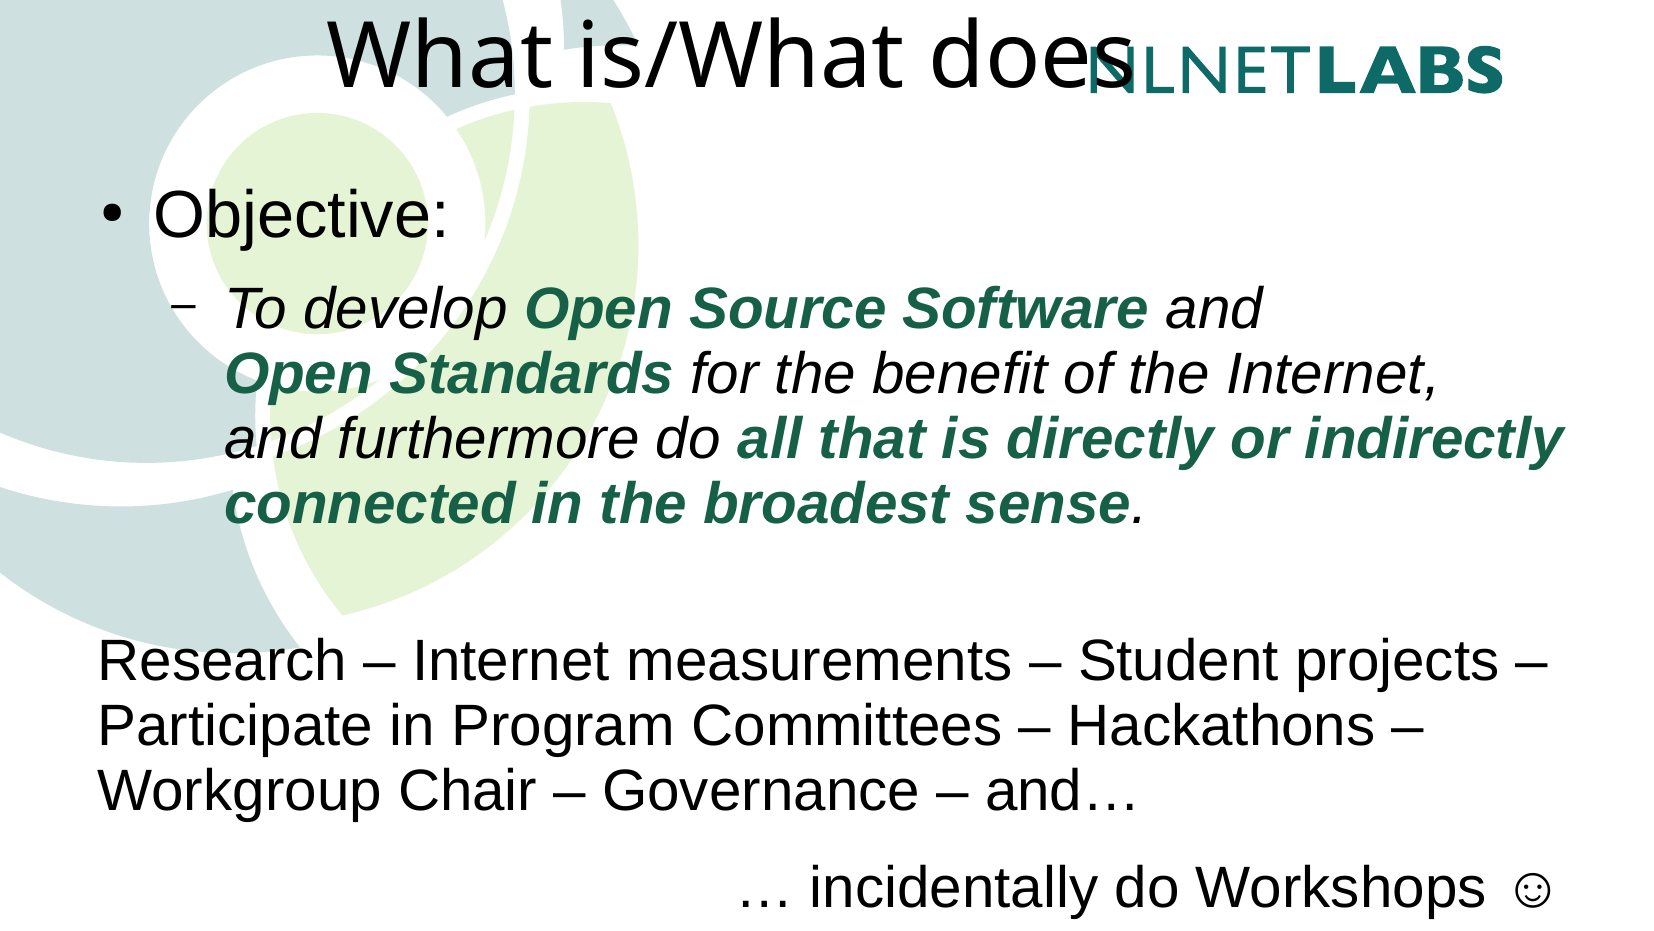

What is/What does
# Objective:
To develop Open Source Software and
Open Standards for the benefit of the Internet,
and furthermore do all that is directly or indirectly connected in the broadest sense.
Research – Internet measurements – Student projects –
Participate in Program Committees – Hackathons – Workgroup Chair – Governance – and…
… incidentally do Workshops ☺